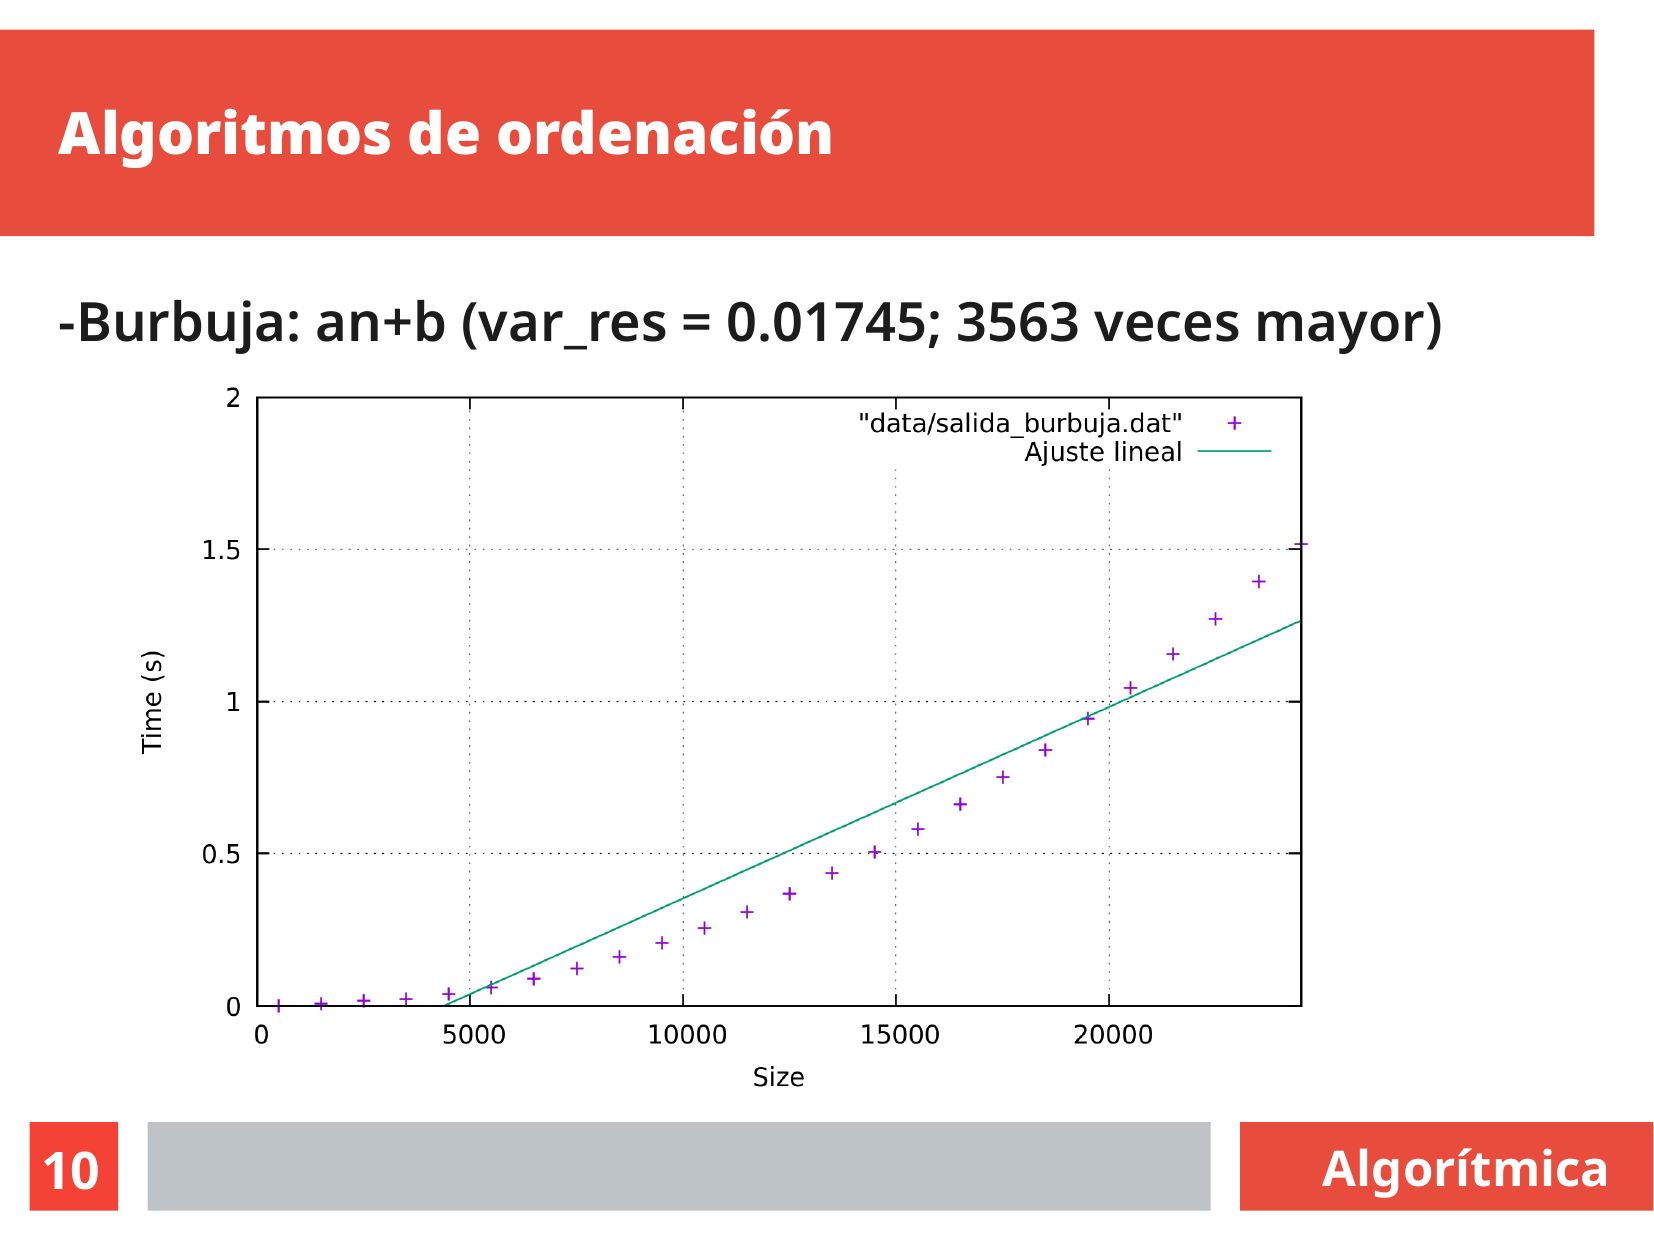

# Algoritmos de ordenación
-Burbuja: an+b (var_res = 0.01745; 3563 veces mayor)
10
Algorítmica